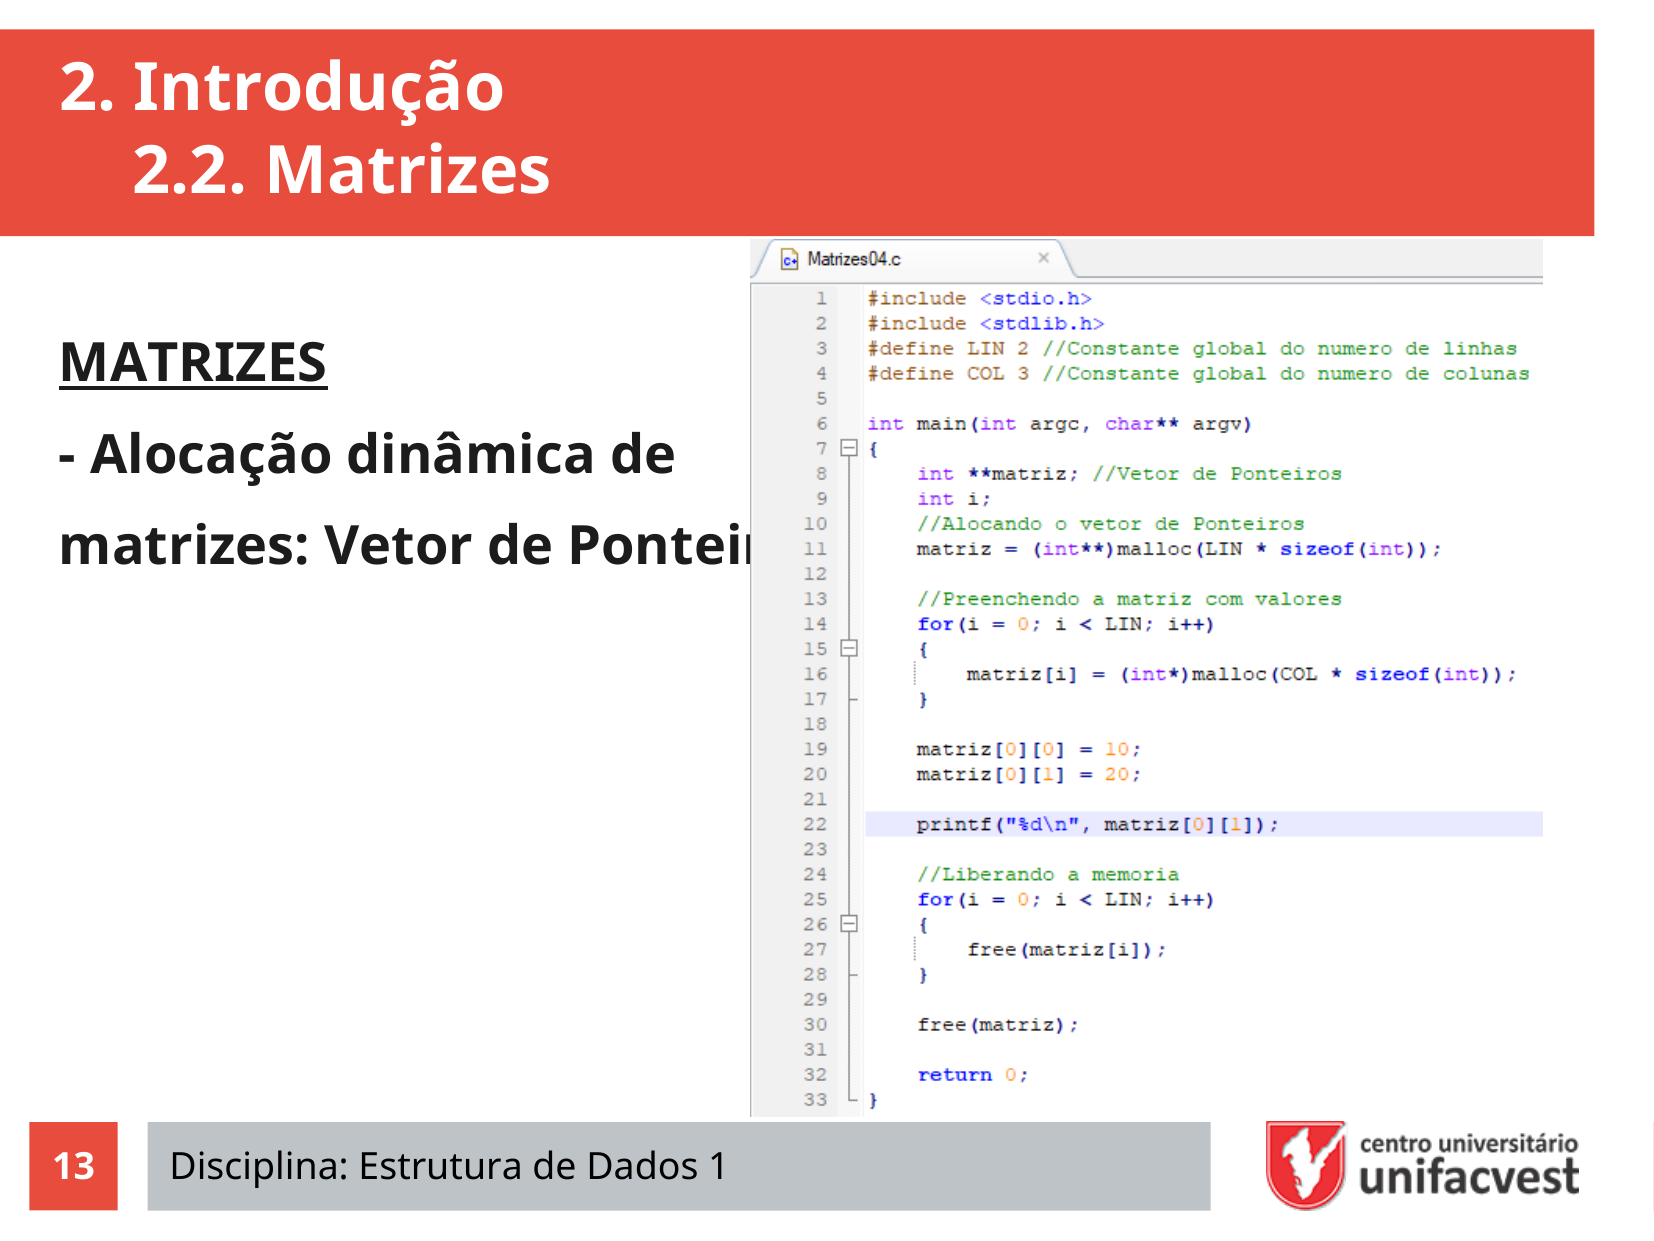

# 2. Introdução 2.2. Matrizes
MATRIZES
- Alocação dinâmica de
matrizes: Vetor de Ponteiros.
13
Disciplina: Estrutura de Dados 1